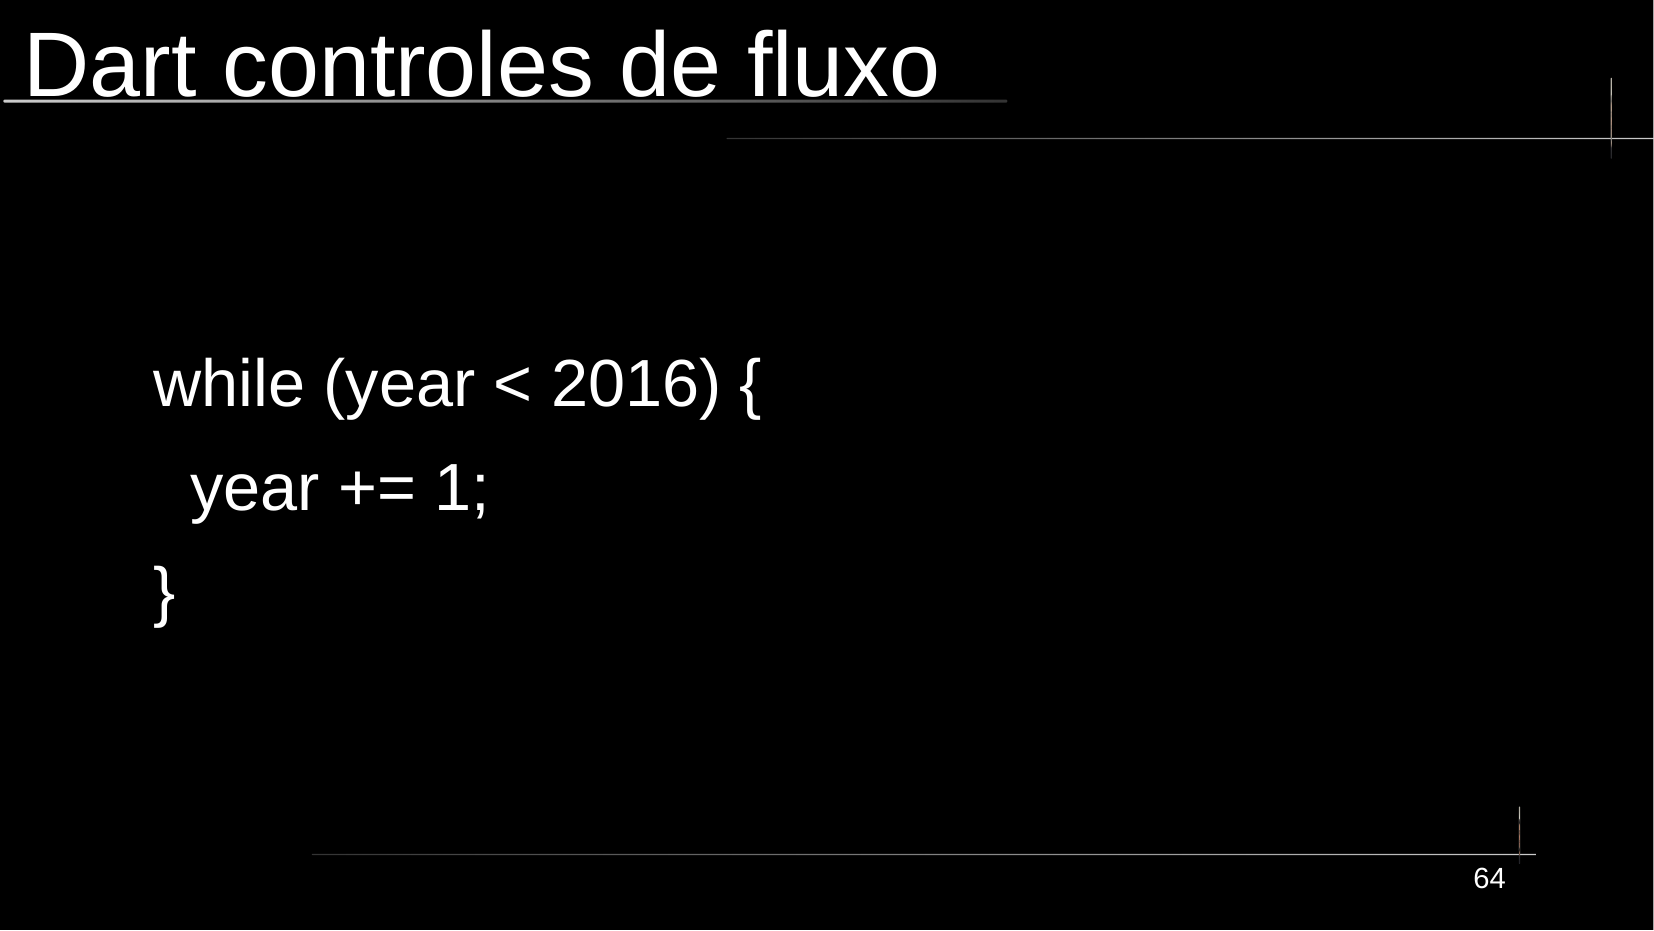

# Dart controles de fluxo
while (year < 2016) {
 year += 1;
}
64